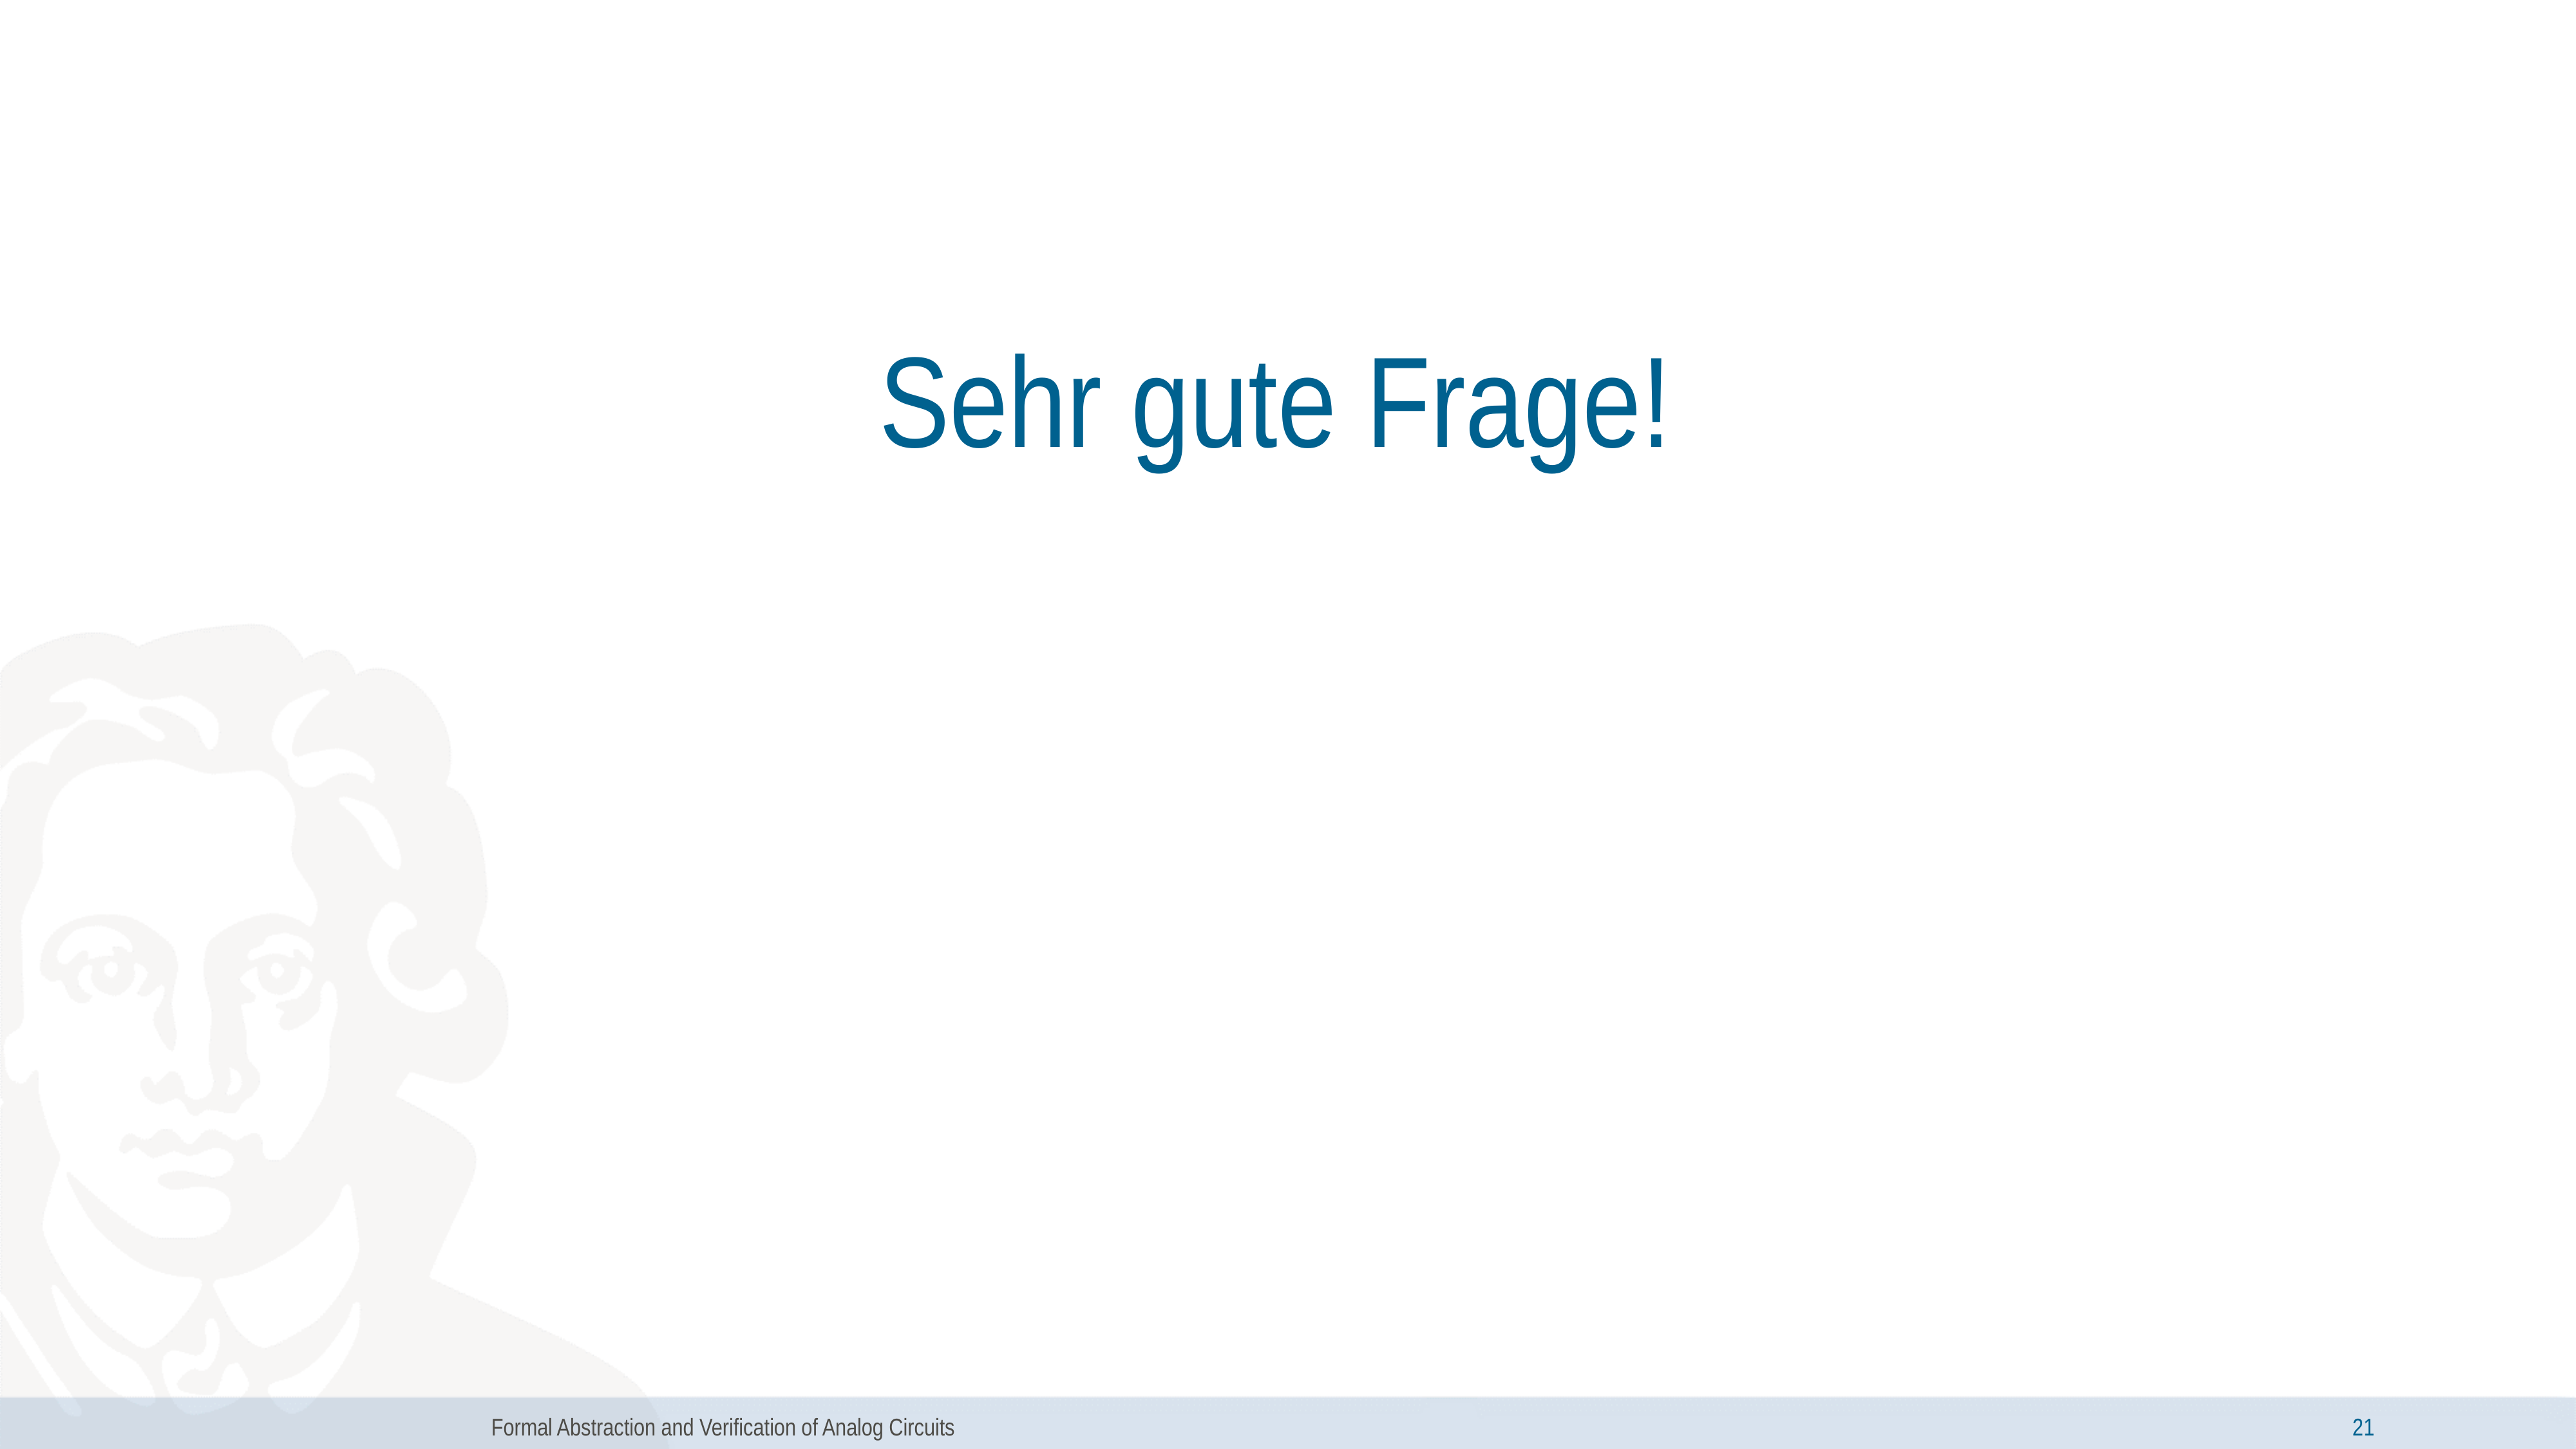

# Sehr gute Frage!
Formal Abstraction and Verification of Analog Circuits